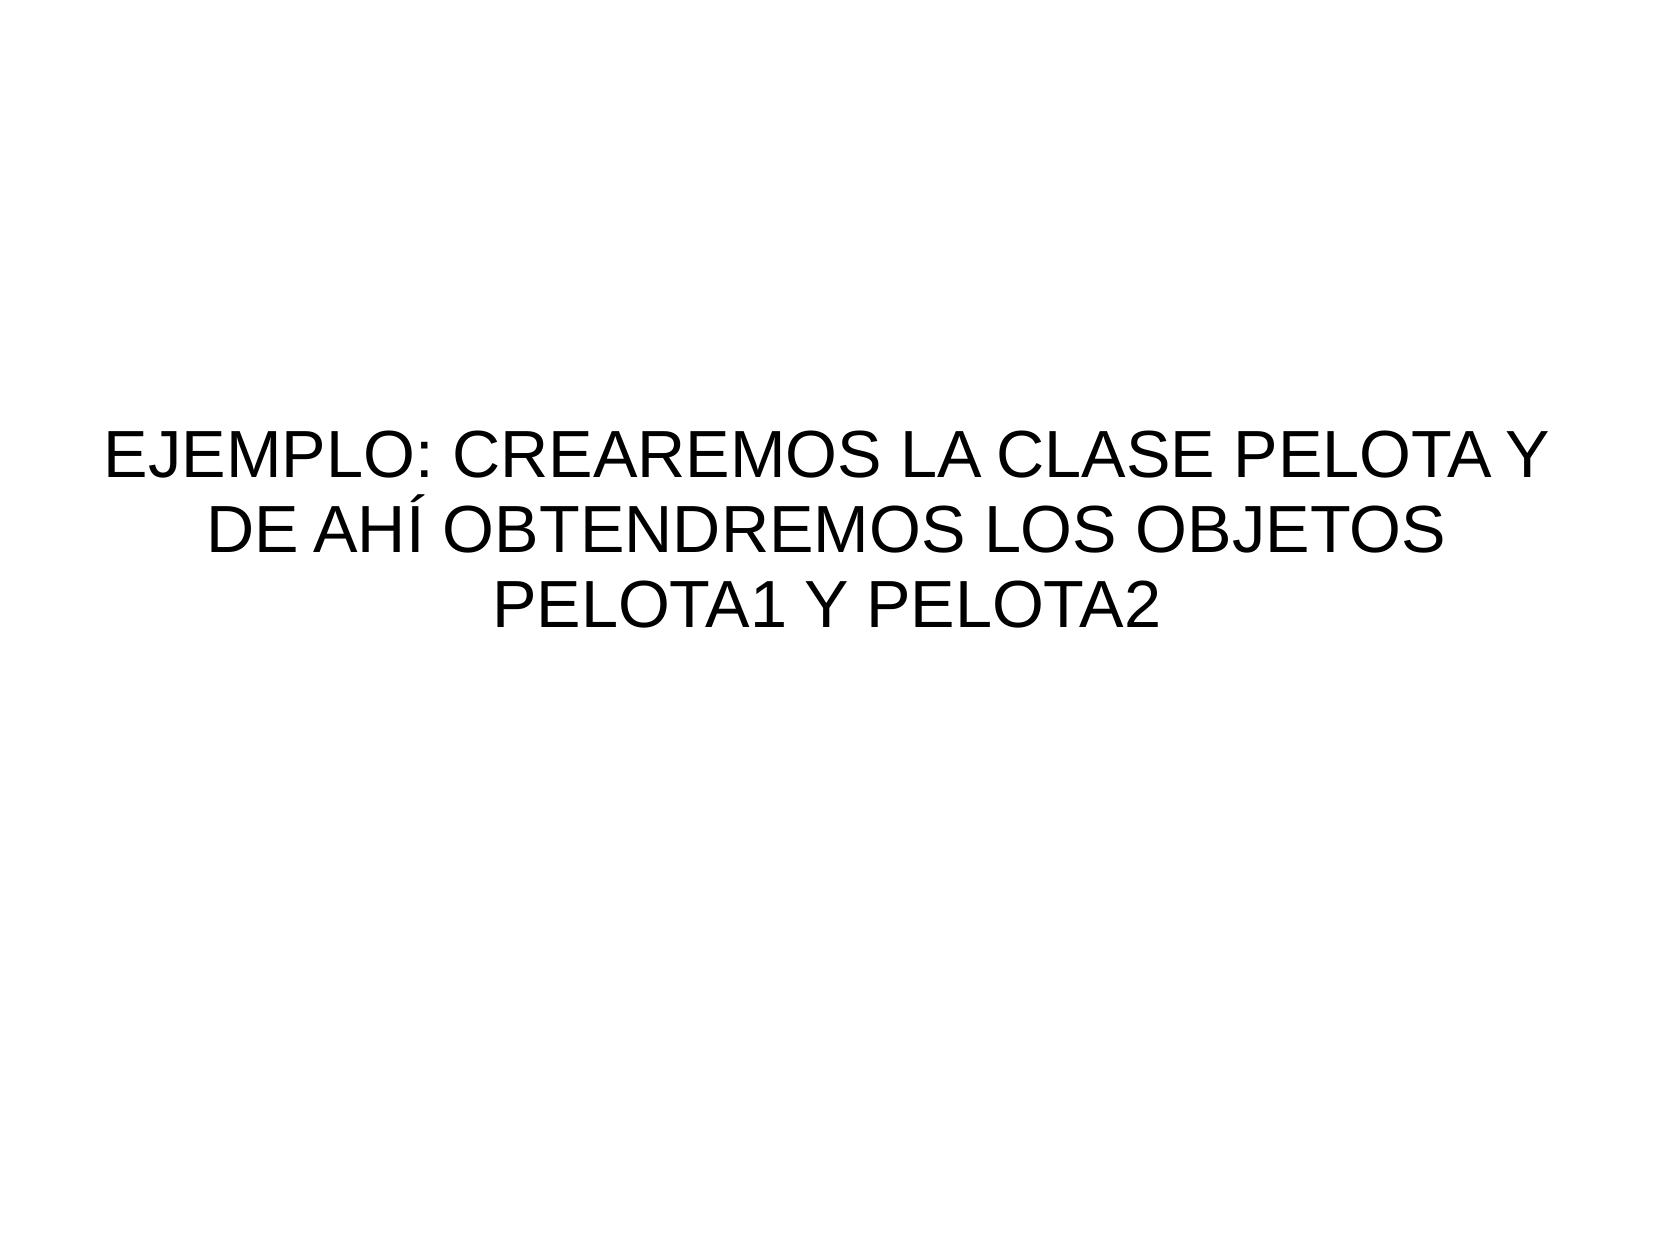

# EJEMPLO: CREAREMOS LA CLASE PELOTA Y DE AHÍ OBTENDREMOS LOS OBJETOS PELOTA1 Y PELOTA2